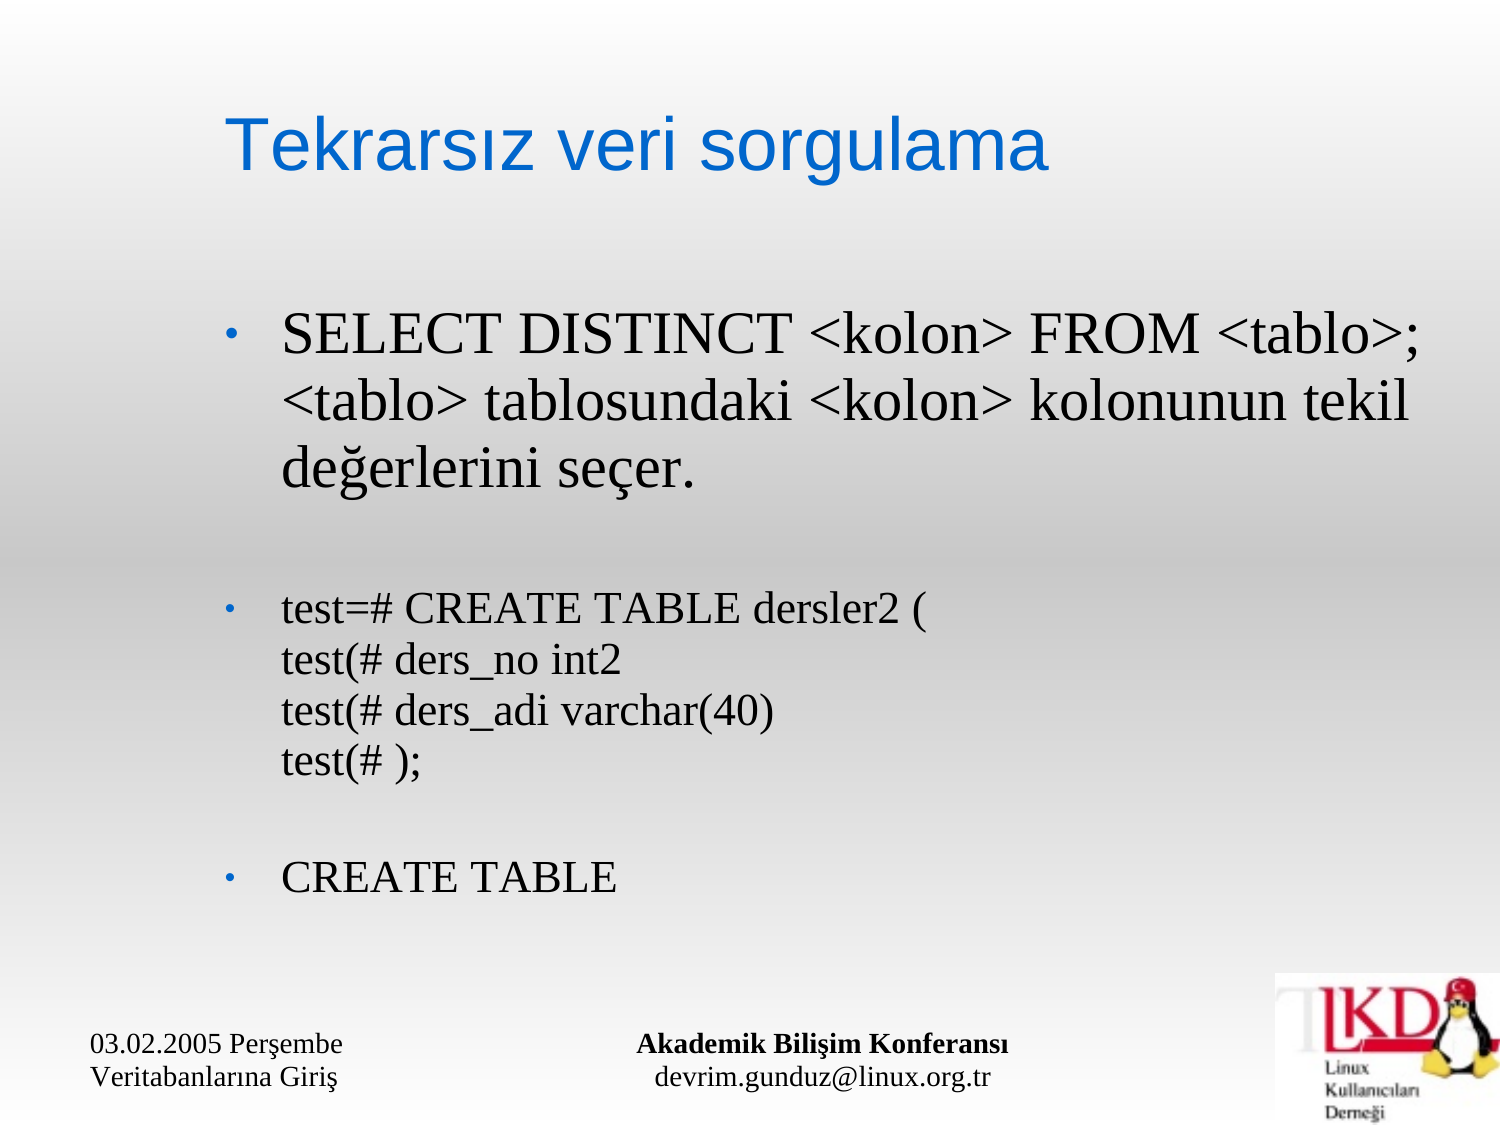

# Tekrarsız veri sorgulama
SELECT DISTINCT <kolon> FROM <tablo>;
<tablo> tablosundaki <kolon> kolonunun tekil değerlerini seçer.
test=# CREATE TABLE dersler2 (
test(# ders_no int2
test(# ders_adi varchar(40)
test(# );
CREATE TABLE